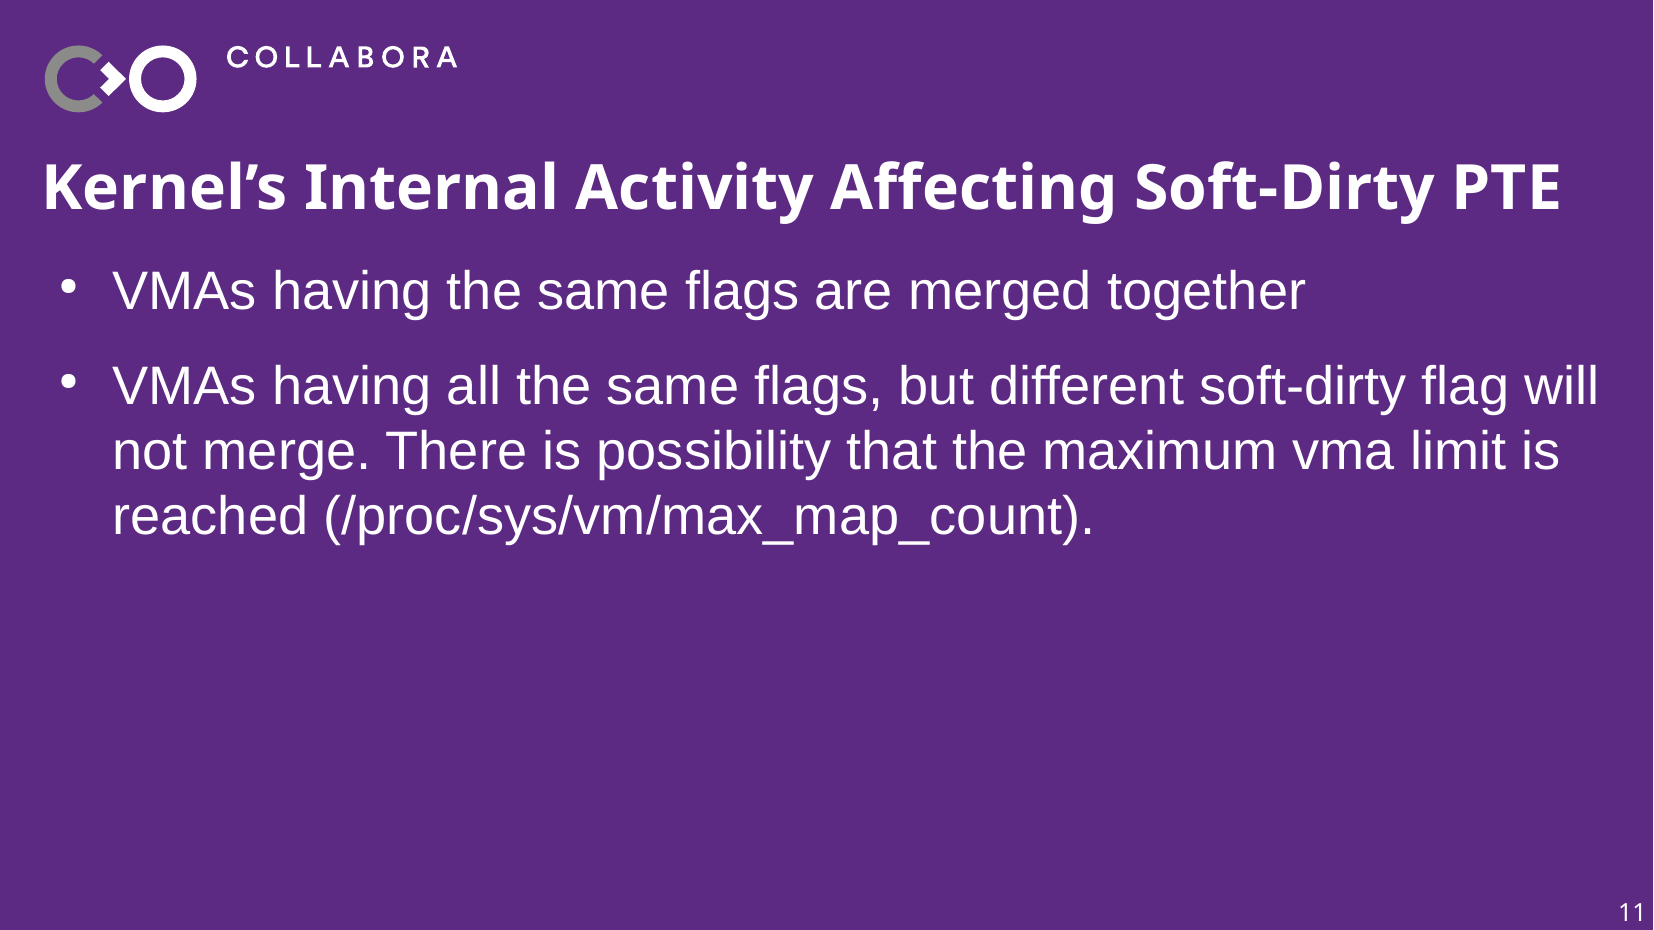

# Kernel’s Internal Activity Affecting Soft-Dirty PTE
VMAs having the same flags are merged together
VMAs having all the same flags, but different soft-dirty flag will not merge. There is possibility that the maximum vma limit is reached (/proc/sys/vm/max_map_count).